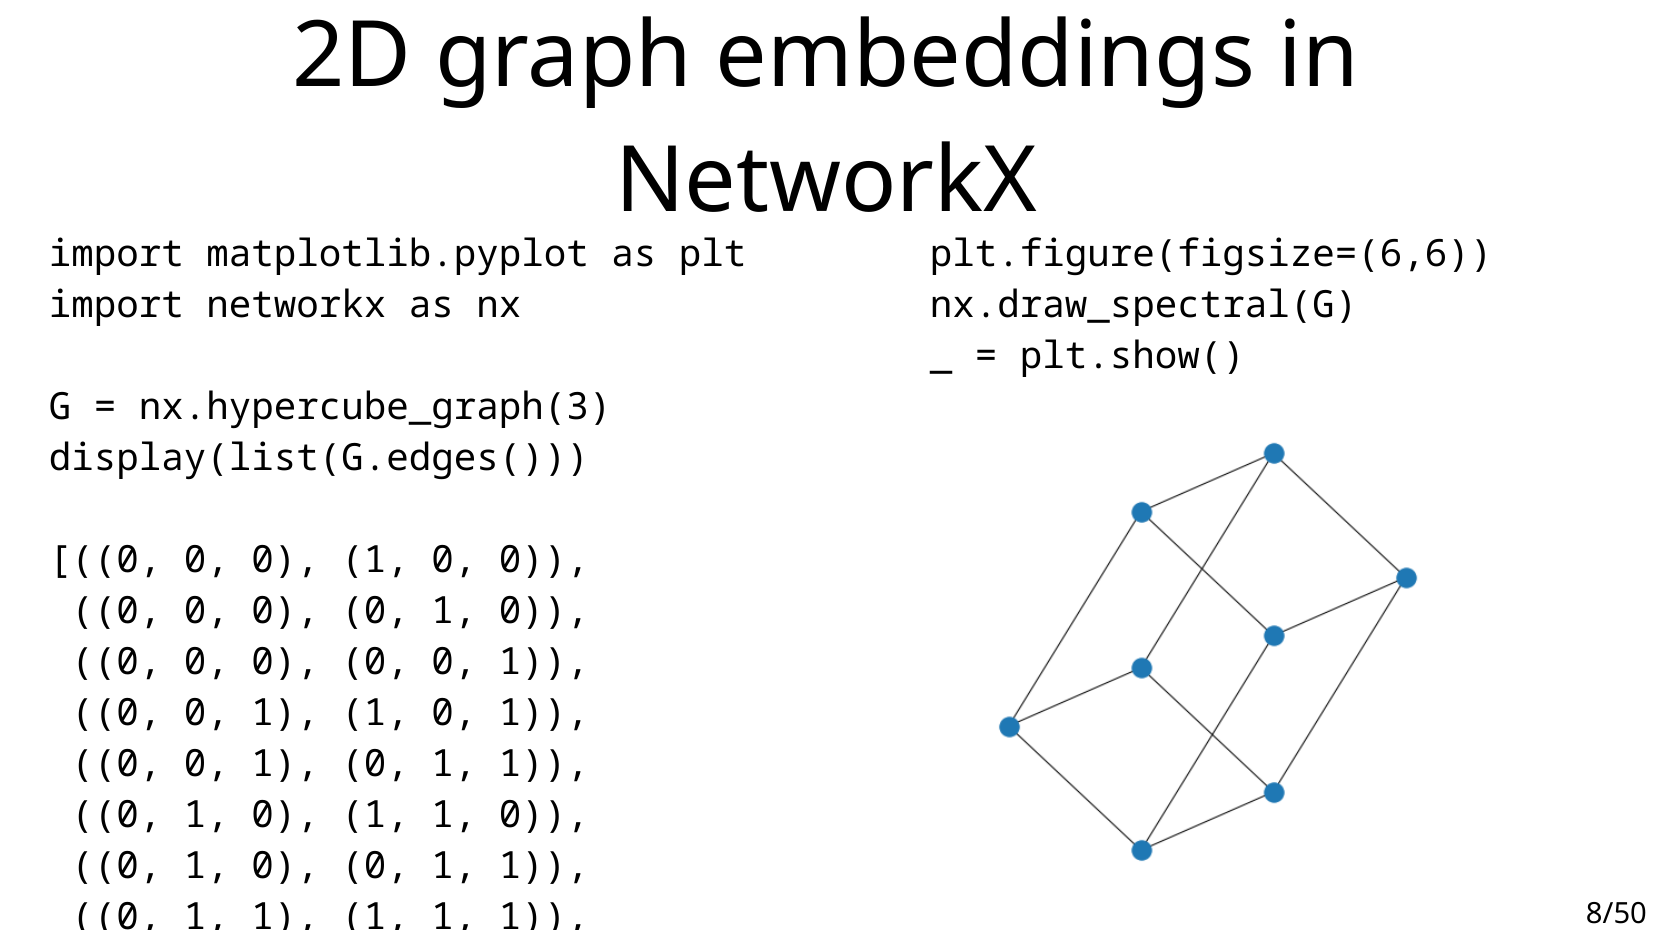

# 2D graph embeddings in NetworkX
plt.figure(figsize=(6,6))
nx.draw_spectral(G)
_ = plt.show()
import matplotlib.pyplot as plt
import networkx as nx
G = nx.hypercube_graph(3)
display(list(G.edges()))
[((0, 0, 0), (1, 0, 0)),
 ((0, 0, 0), (0, 1, 0)),
 ((0, 0, 0), (0, 0, 1)),
 ((0, 0, 1), (1, 0, 1)),
 ((0, 0, 1), (0, 1, 1)),
 ((0, 1, 0), (1, 1, 0)),
 ((0, 1, 0), (0, 1, 1)),
 ((0, 1, 1), (1, 1, 1)),
 ((1, 0, 0), (1, 1, 0)),
 ((1, 0, 0), (1, 0, 1)),
 ((1, 0, 1), (1, 1, 1)),
 ((1, 1, 0), (1, 1, 1))]
8